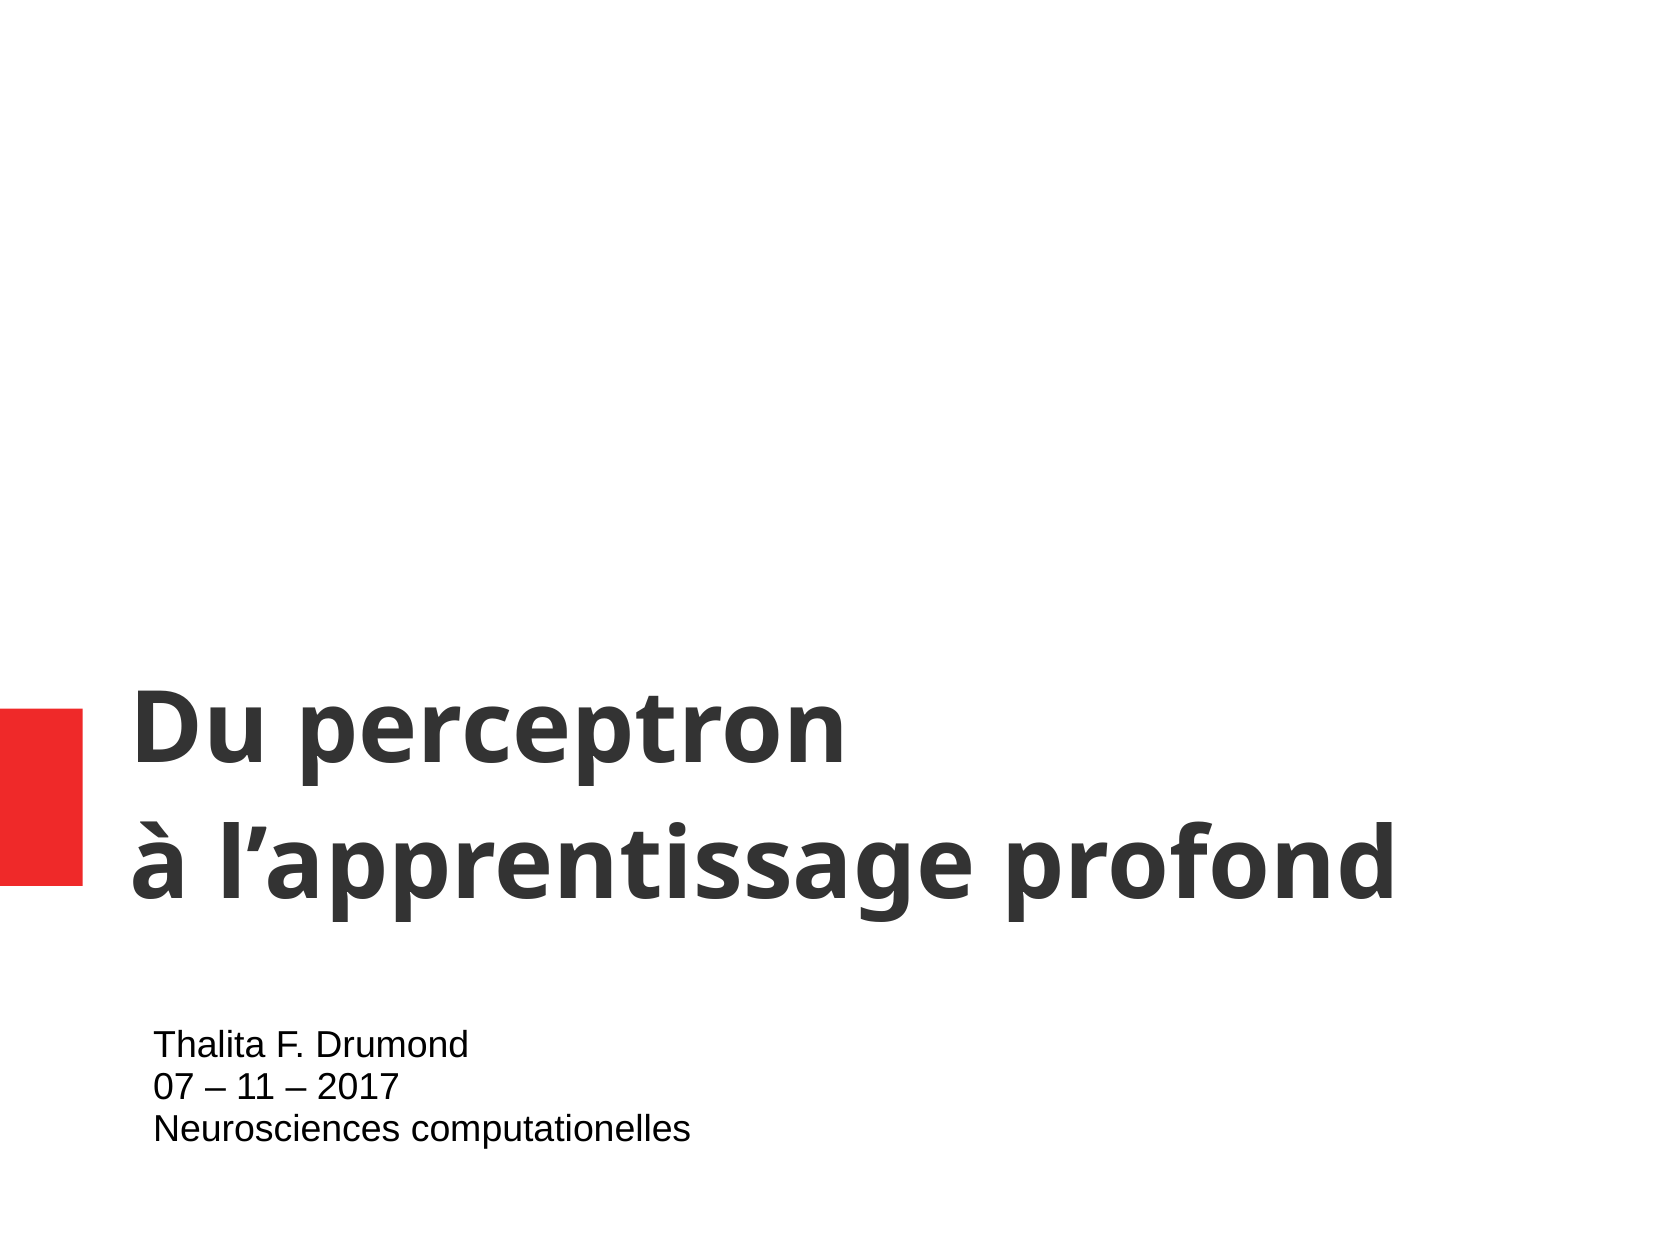

# Du perceptron à l’apprentissage profond
Thalita F. Drumond
07 – 11 – 2017
Neurosciences computationelles